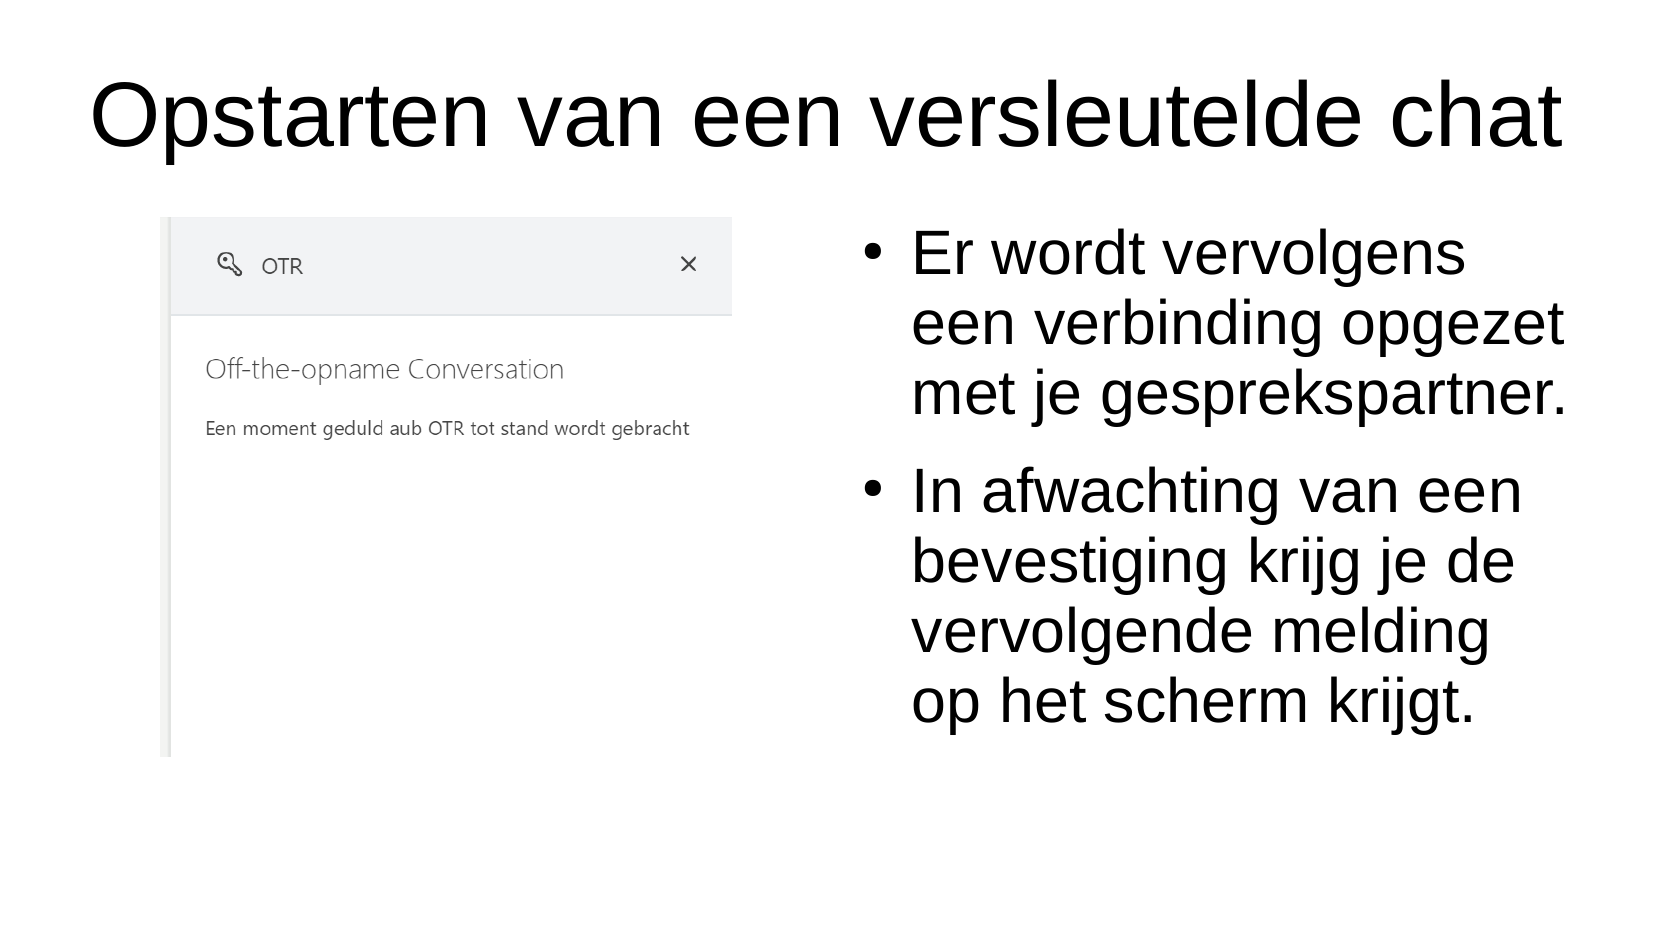

# Opstarten van een versleutelde chat
Er wordt vervolgens een verbinding opgezet met je gesprekspartner.
In afwachting van een bevestiging krijg je de vervolgende melding op het scherm krijgt.